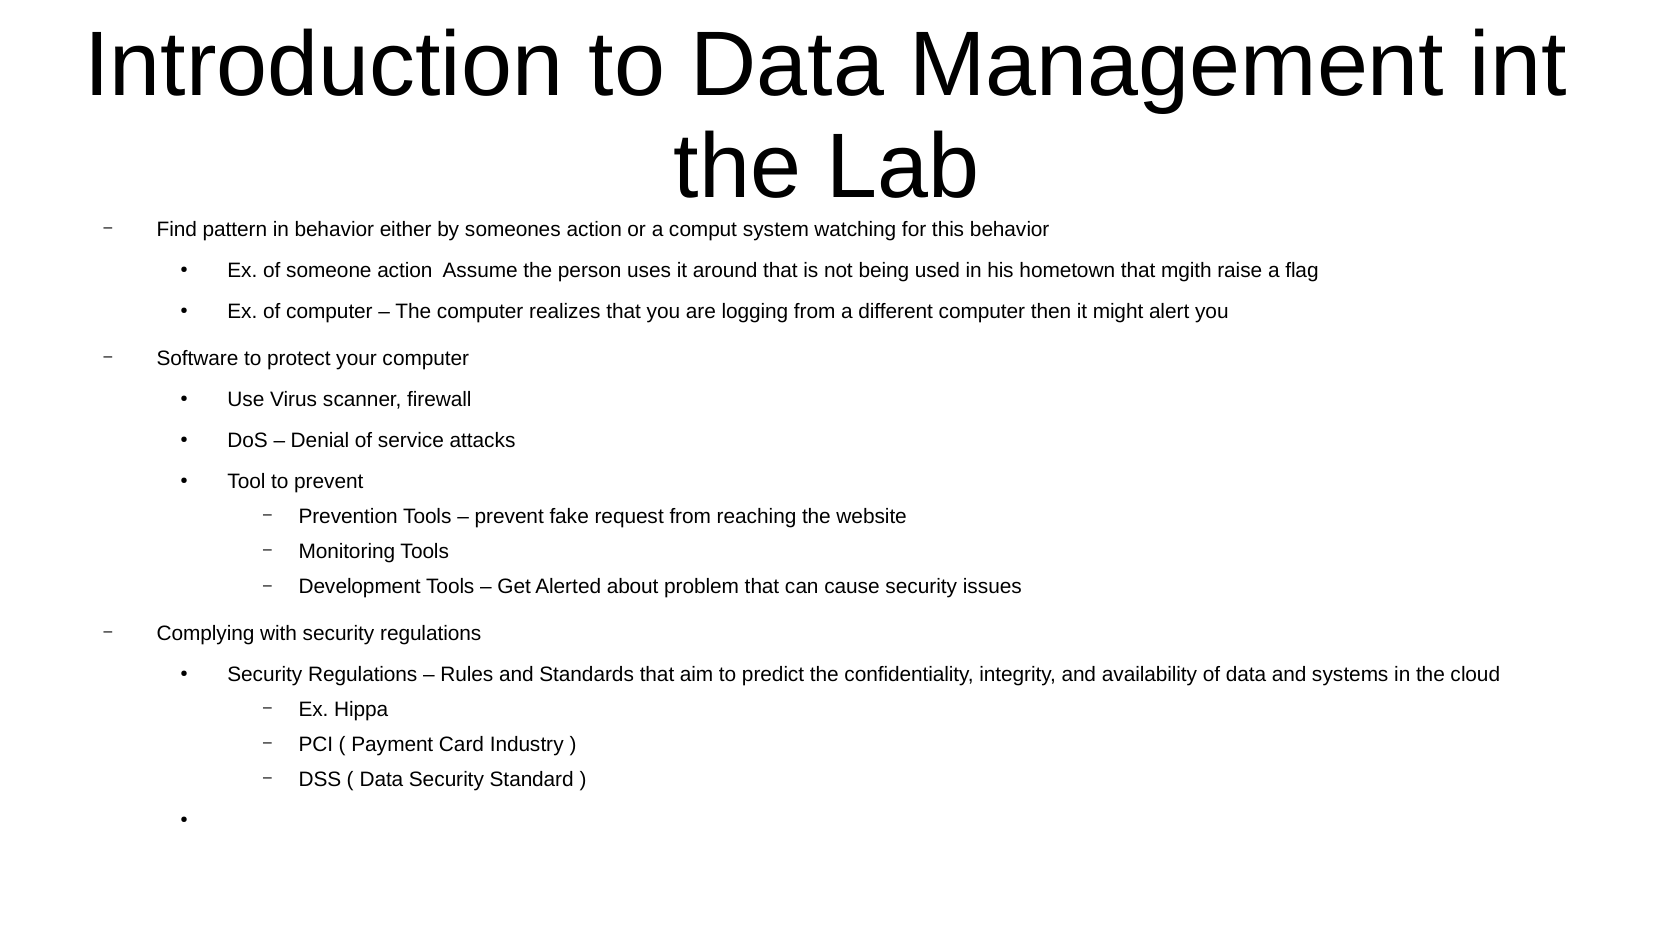

# Introduction to Data Management int the Lab
Find pattern in behavior either by someones action or a comput system watching for this behavior
Ex. of someone action Assume the person uses it around that is not being used in his hometown that mgith raise a flag
Ex. of computer – The computer realizes that you are logging from a different computer then it might alert you
Software to protect your computer
Use Virus scanner, firewall
DoS – Denial of service attacks
Tool to prevent
Prevention Tools – prevent fake request from reaching the website
Monitoring Tools
Development Tools – Get Alerted about problem that can cause security issues
Complying with security regulations
Security Regulations – Rules and Standards that aim to predict the confidentiality, integrity, and availability of data and systems in the cloud
Ex. Hippa
PCI ( Payment Card Industry )
DSS ( Data Security Standard )